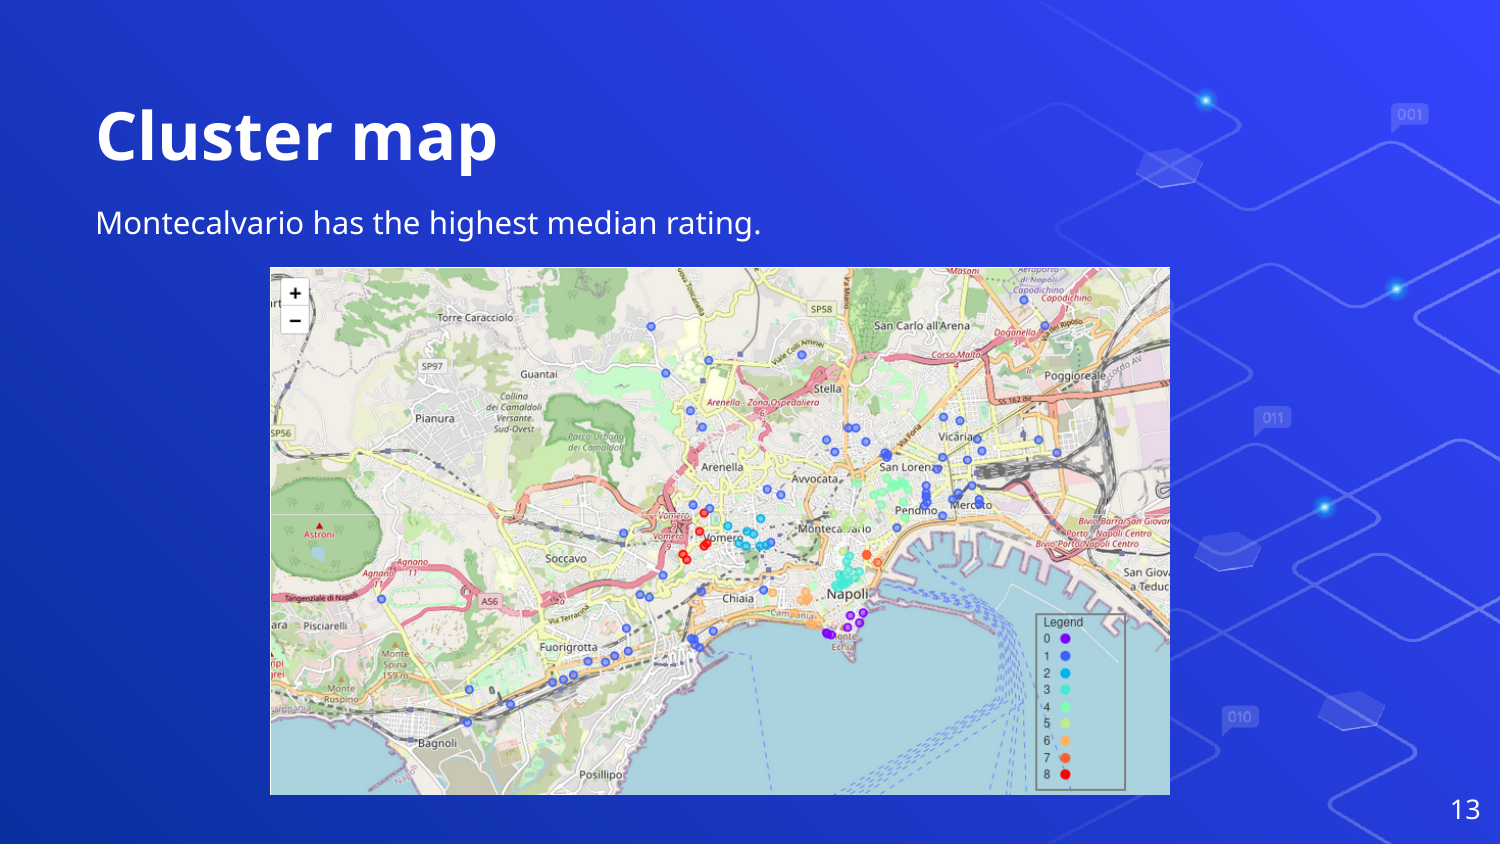

Cluster map
Montecalvario has the highest median rating.